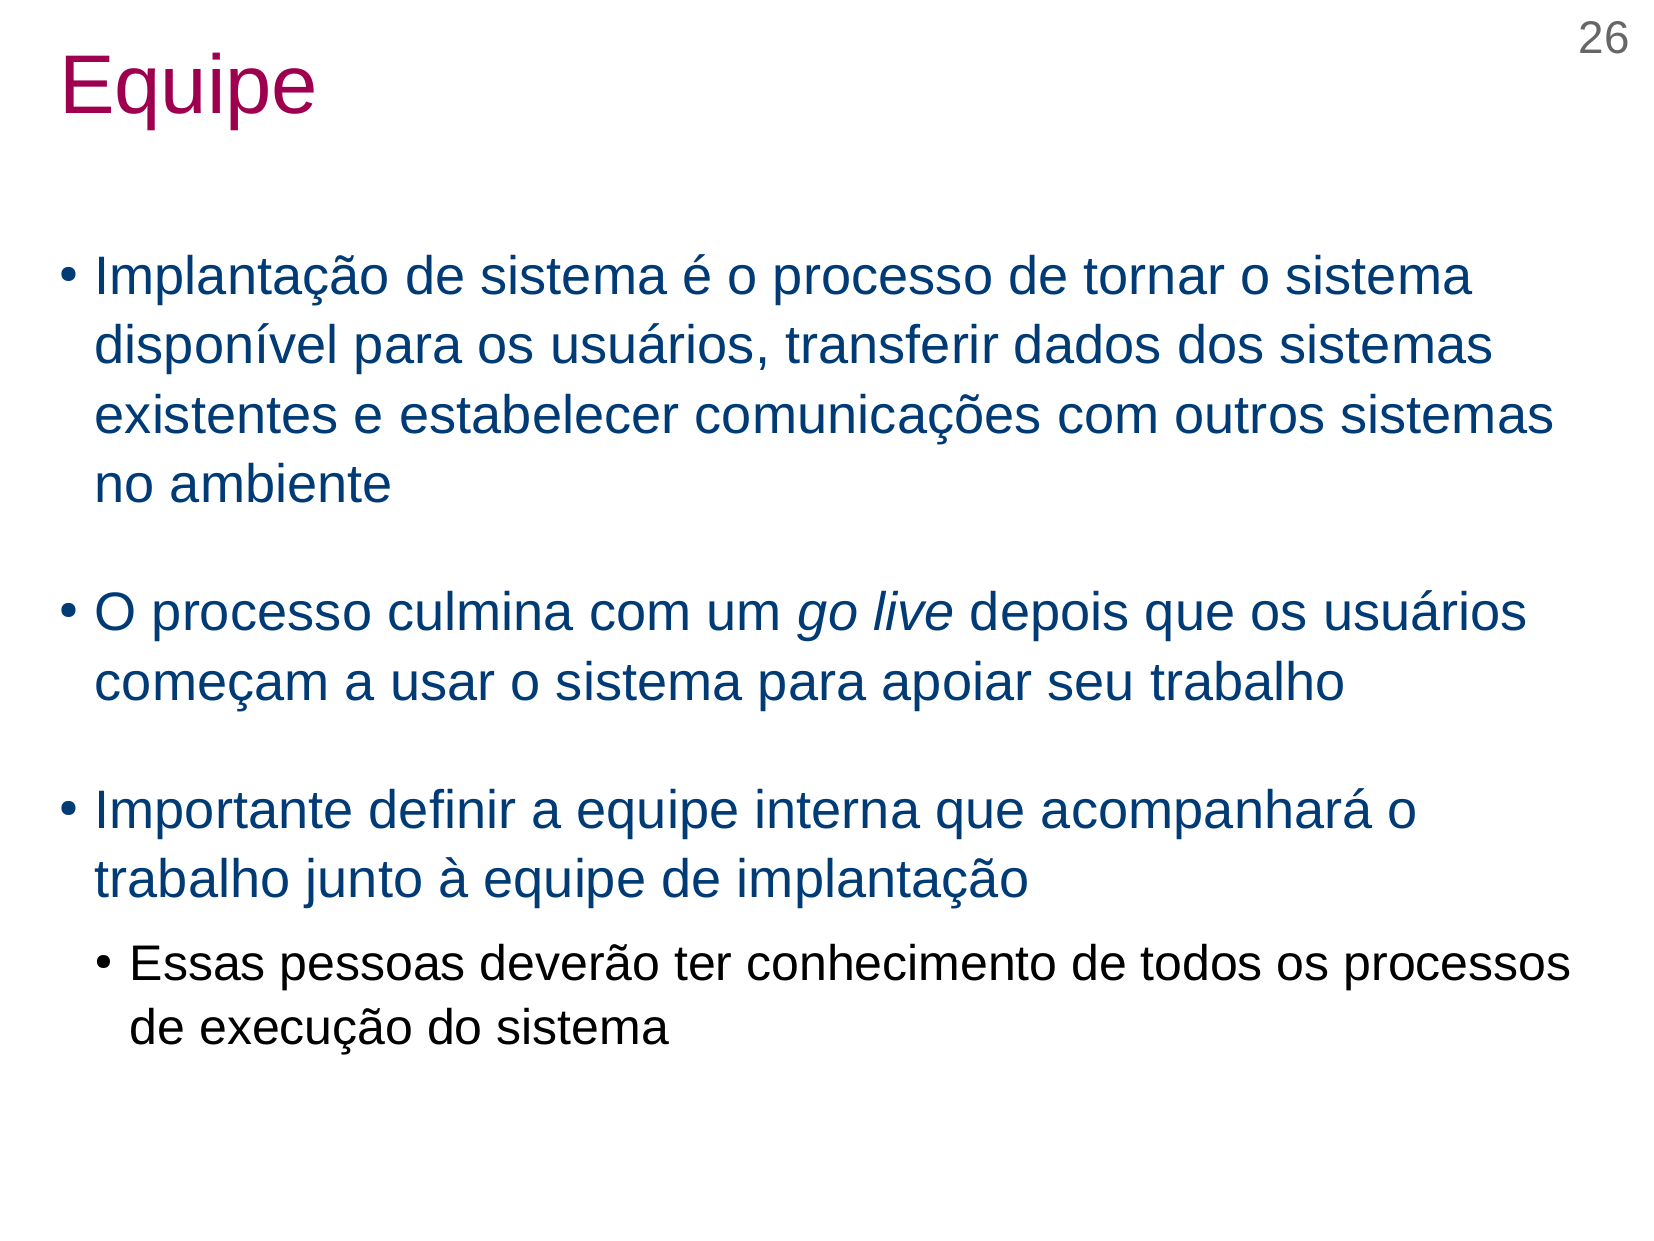

26
# Equipe
Implantação de sistema é o processo de tornar o sistema disponível para os usuários, transferir dados dos sistemas existentes e estabelecer comunicações com outros sistemas no ambiente
O processo culmina com um go live depois que os usuários começam a usar o sistema para apoiar seu trabalho
Importante definir a equipe interna que acompanhará o trabalho junto à equipe de implantação
Essas pessoas deverão ter conhecimento de todos os processos de execução do sistema